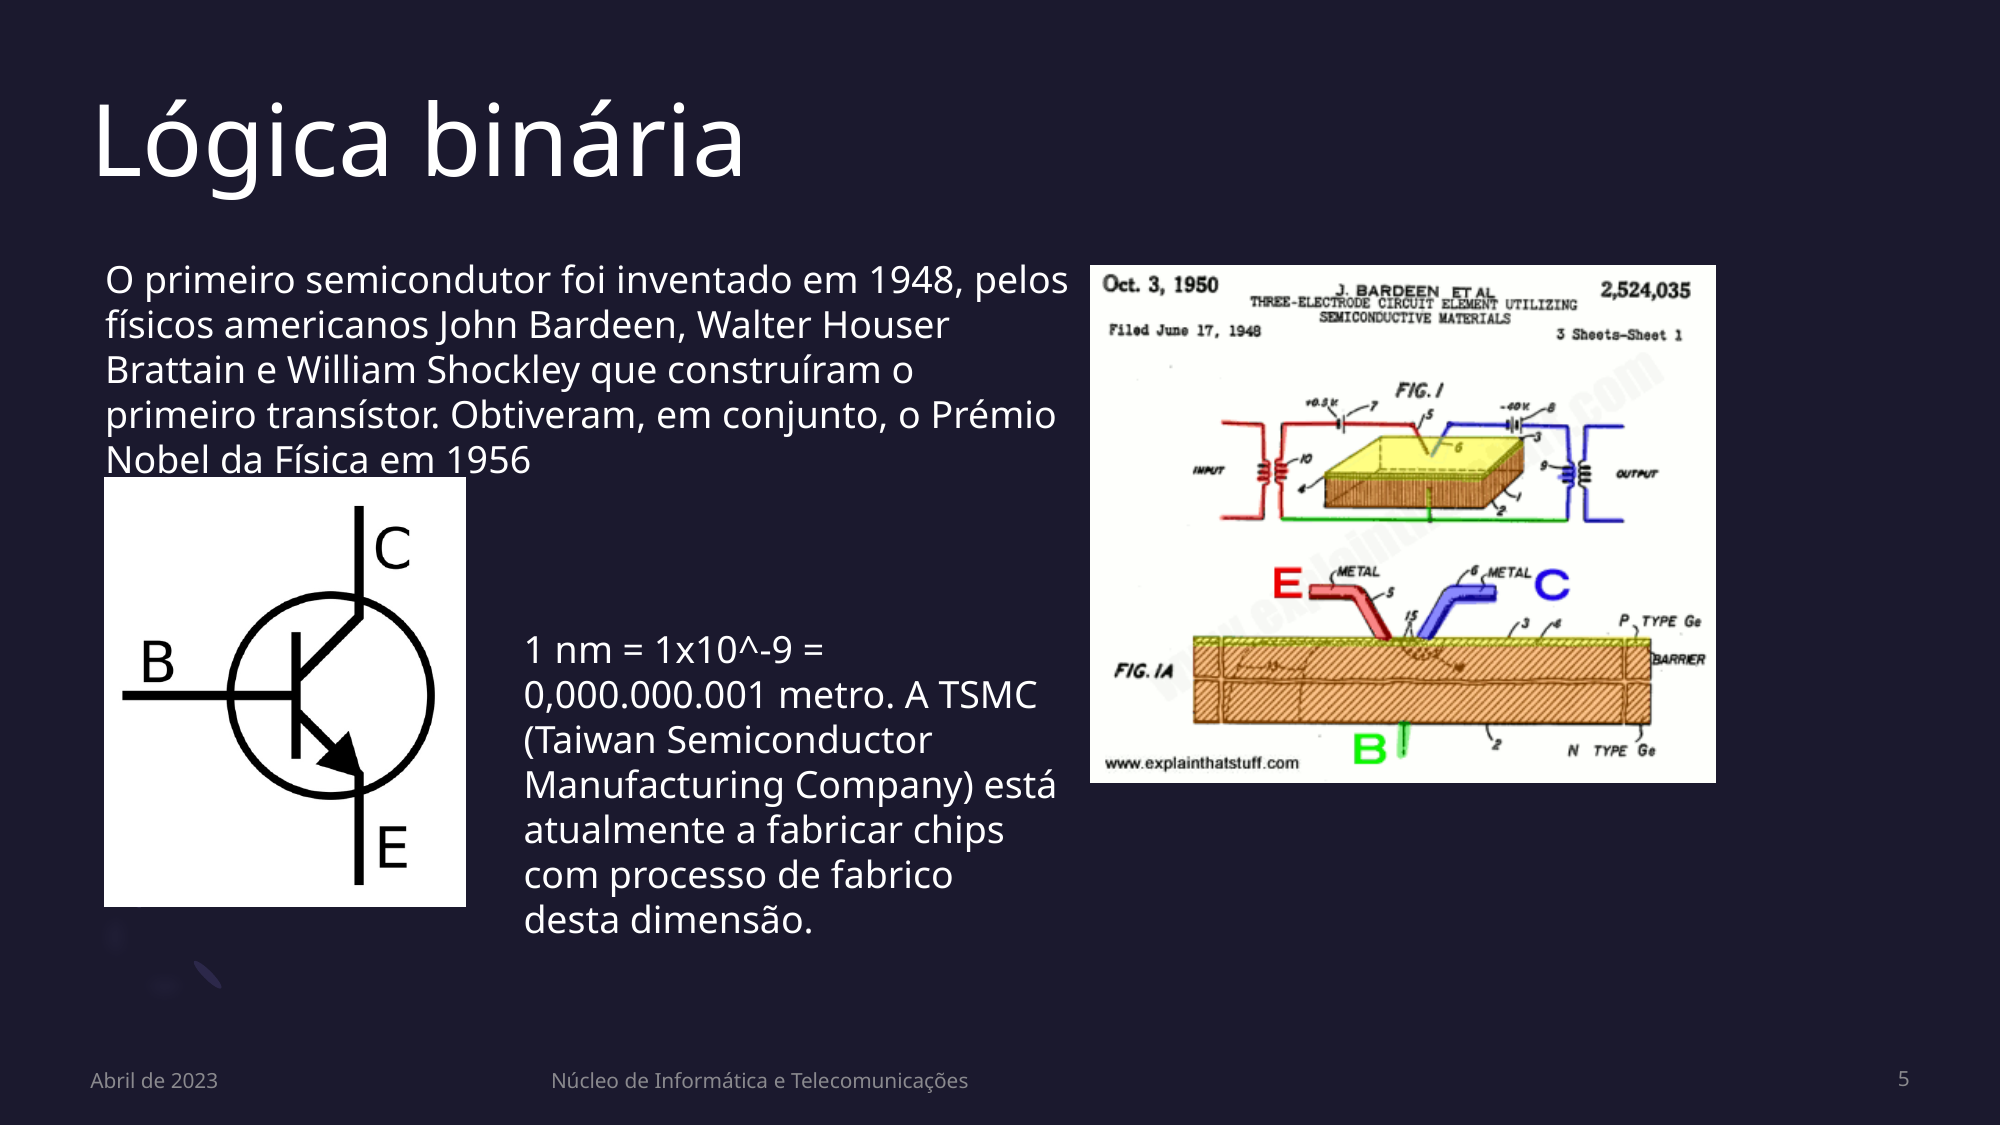

# Lógica binária
O primeiro semicondutor foi inventado em 1948, pelos físicos americanos John Bardeen, Walter Houser Brattain e William Shockley que construíram o primeiro transístor. Obtiveram, em conjunto, o Prémio Nobel da Física em 1956
1 nm = 1x10^-9 = 0,000.000.001 metro. A TSMC (Taiwan Semiconductor Manufacturing Company) está atualmente a fabricar chips com processo de fabrico desta dimensão.
Abril de 2023
Núcleo de Informática e Telecomunicações